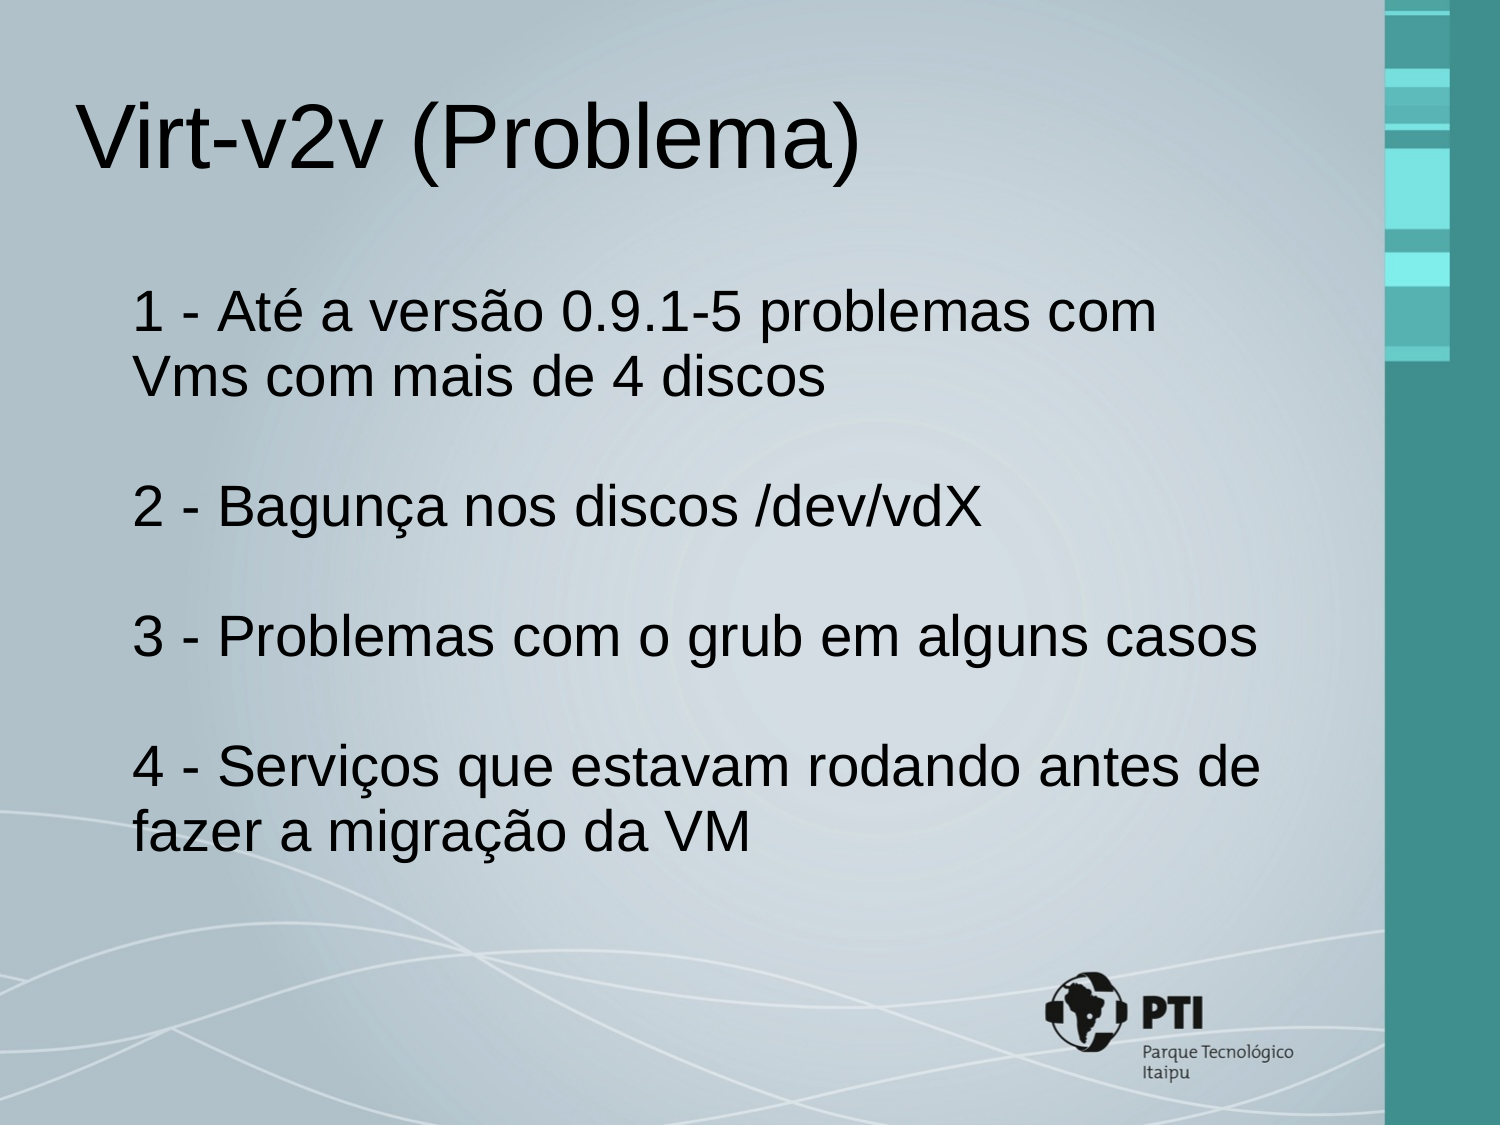

# Virt-v2v (Problema)
1 - Até a versão 0.9.1-5 problemas com Vms com mais de 4 discos
2 - Bagunça nos discos /dev/vdX
3 - Problemas com o grub em alguns casos
4 - Serviços que estavam rodando antes de fazer a migração da VM